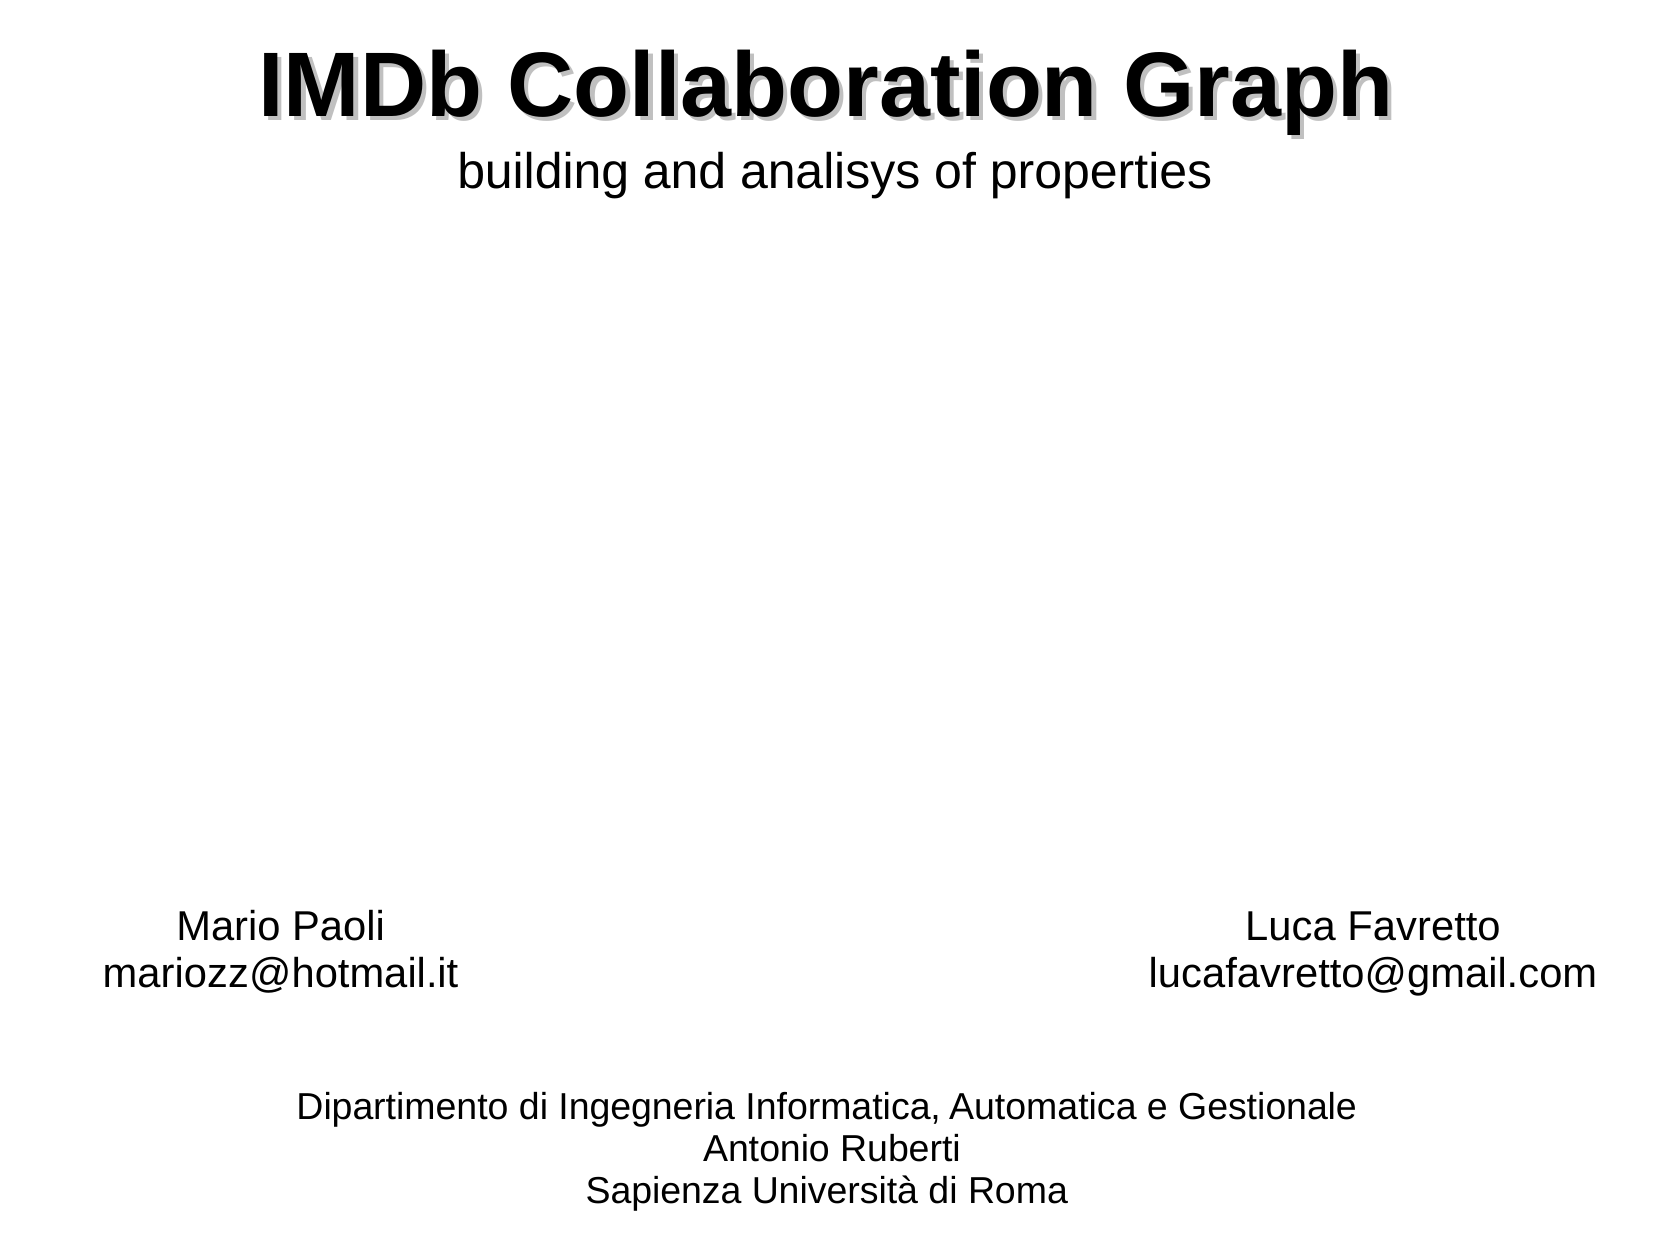

# IMDb Collaboration Graph building and analisys of properties
Mario Paoli
mariozz@hotmail.it
Luca Favretto
lucafavretto@gmail.com
Dipartimento di Ingegneria Informatica, Automatica e Gestionale
 Antonio Ruberti
Sapienza Università di Roma